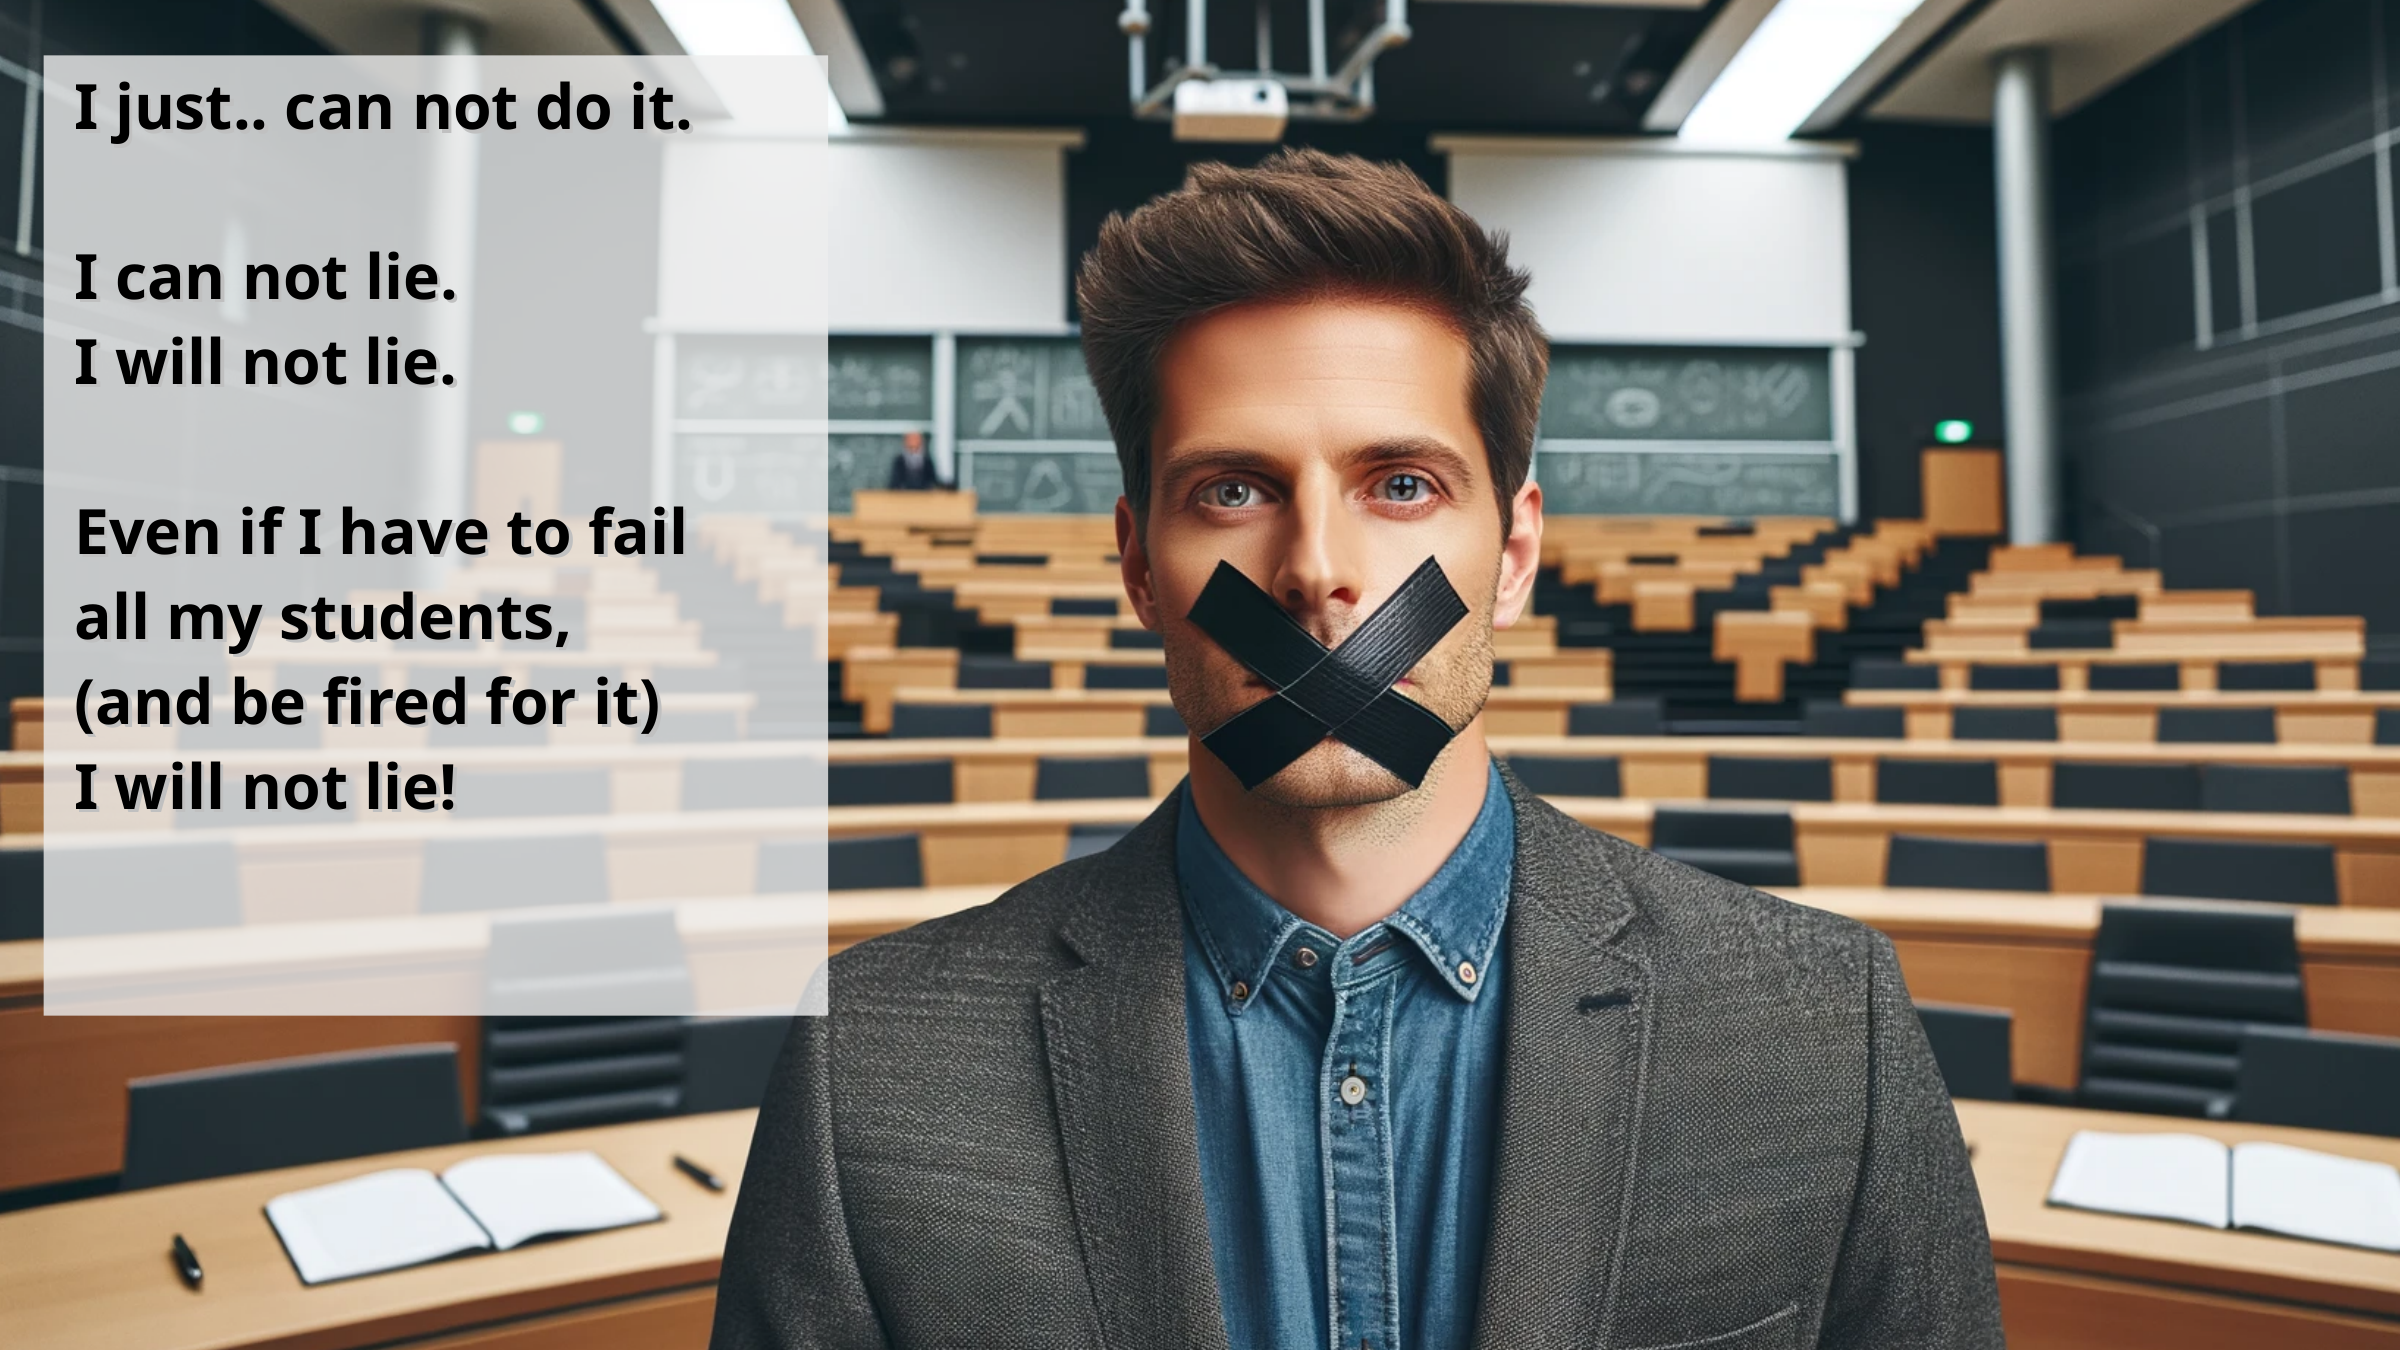

I just.. can not do it.
 I can not lie.
 I will not lie.
 Even if I have to fail
 all my students,
 (and be fired for it)
 I will not lie!